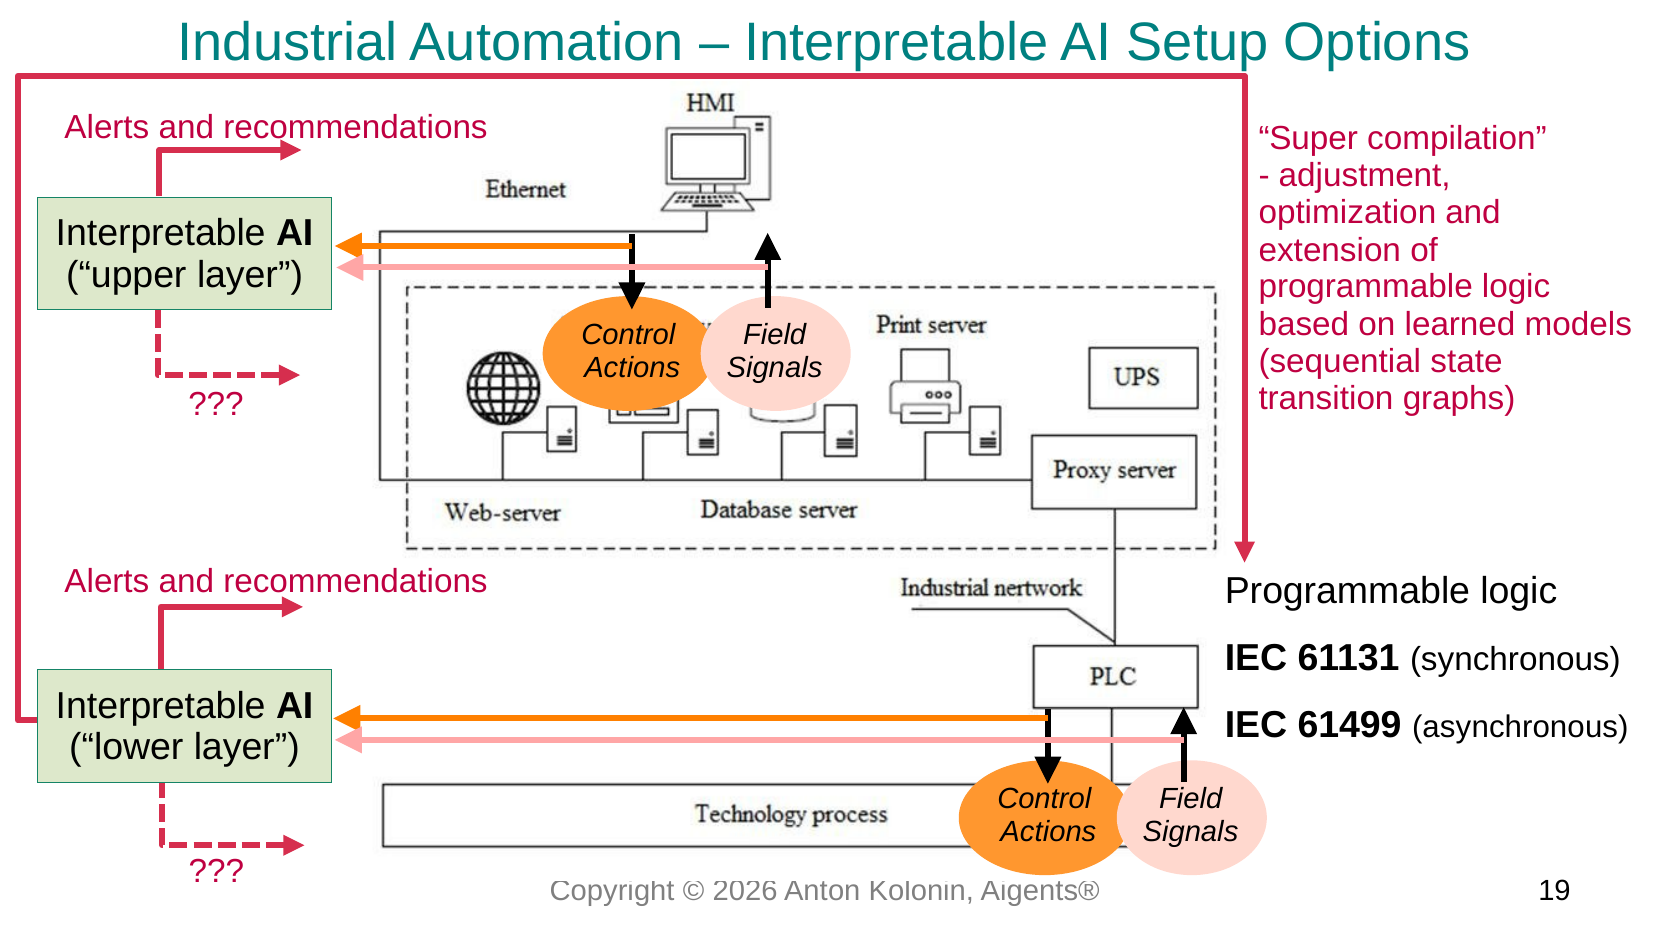

Industrial Automation – Interpretable AI Setup Options
Alerts and recommendations
“Super compilation”
- adjustment, optimization and extension of programmable logic based on learned models
(sequential state transition graphs)
Interpretable AI
(“upper layer”)
Field
Signals
Control
Actions
???
Alerts and recommendations
Programmable logic
IEC 61131 (synchronous)
IEC 61499 (asynchronous)
Interpretable AI
(“lower layer”)
Field
Signals
Control
Actions
???
Copyright © 2026 Anton Kolonin, Aigents®
19